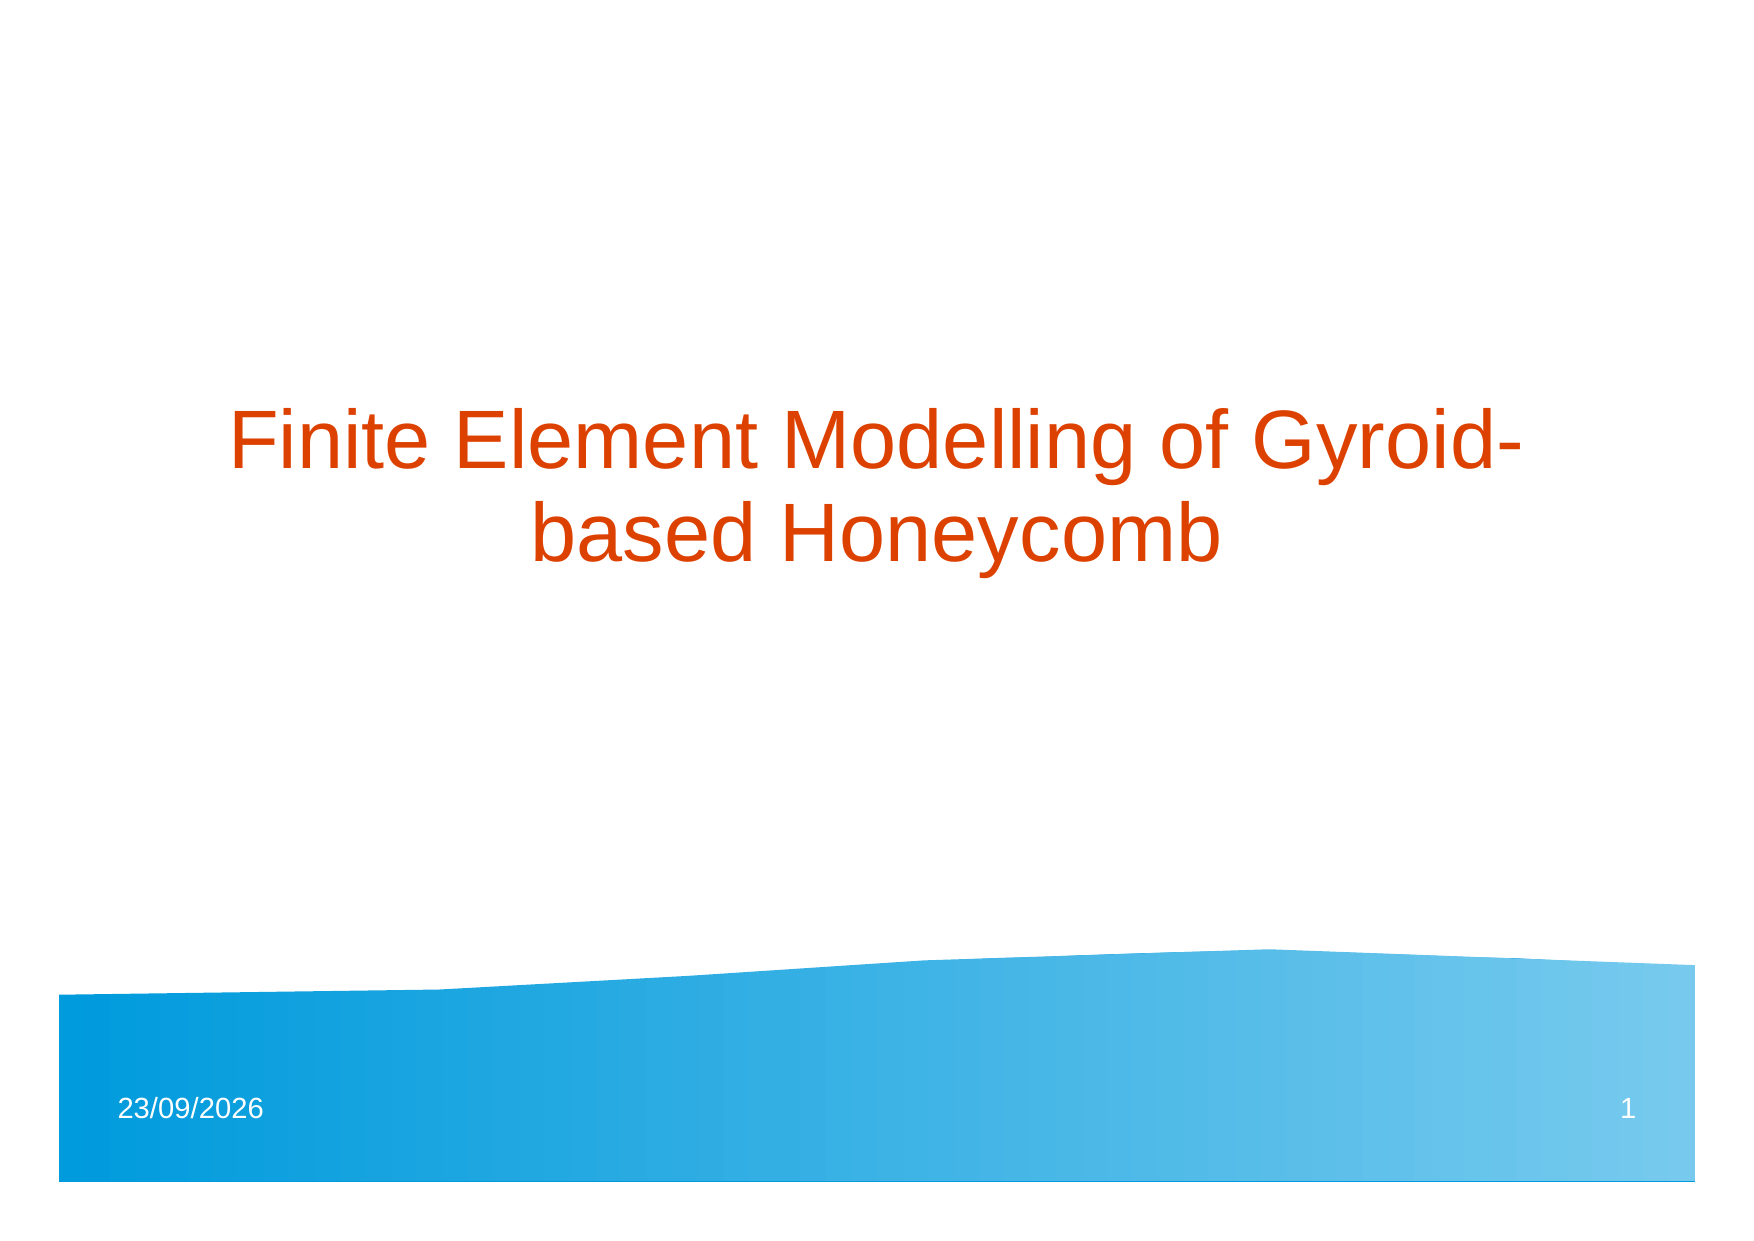

# Finite Element Modelling of Gyroid-based Honeycomb